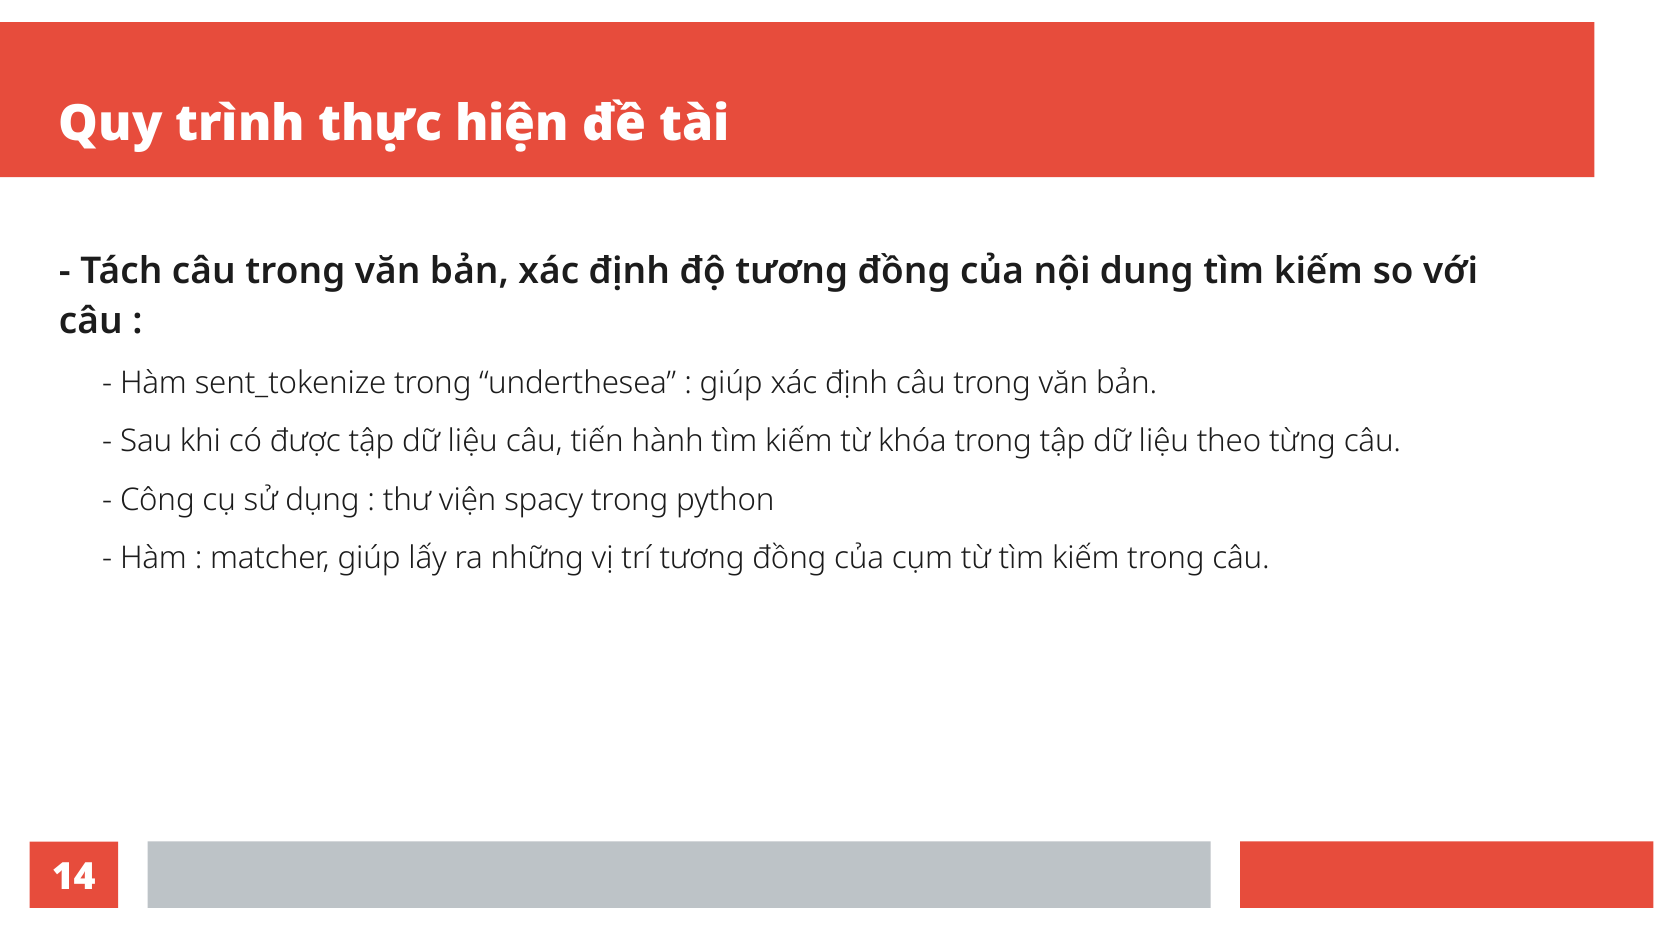

# Quy trình thực hiện đề tài
- Tách câu trong văn bản, xác định độ tương đồng của nội dung tìm kiếm so với câu :
- Hàm sent_tokenize trong “underthesea” : giúp xác định câu trong văn bản.
- Sau khi có được tập dữ liệu câu, tiến hành tìm kiếm từ khóa trong tập dữ liệu theo từng câu.
- Công cụ sử dụng : thư viện spacy trong python
- Hàm : matcher, giúp lấy ra những vị trí tương đồng của cụm từ tìm kiếm trong câu.
14